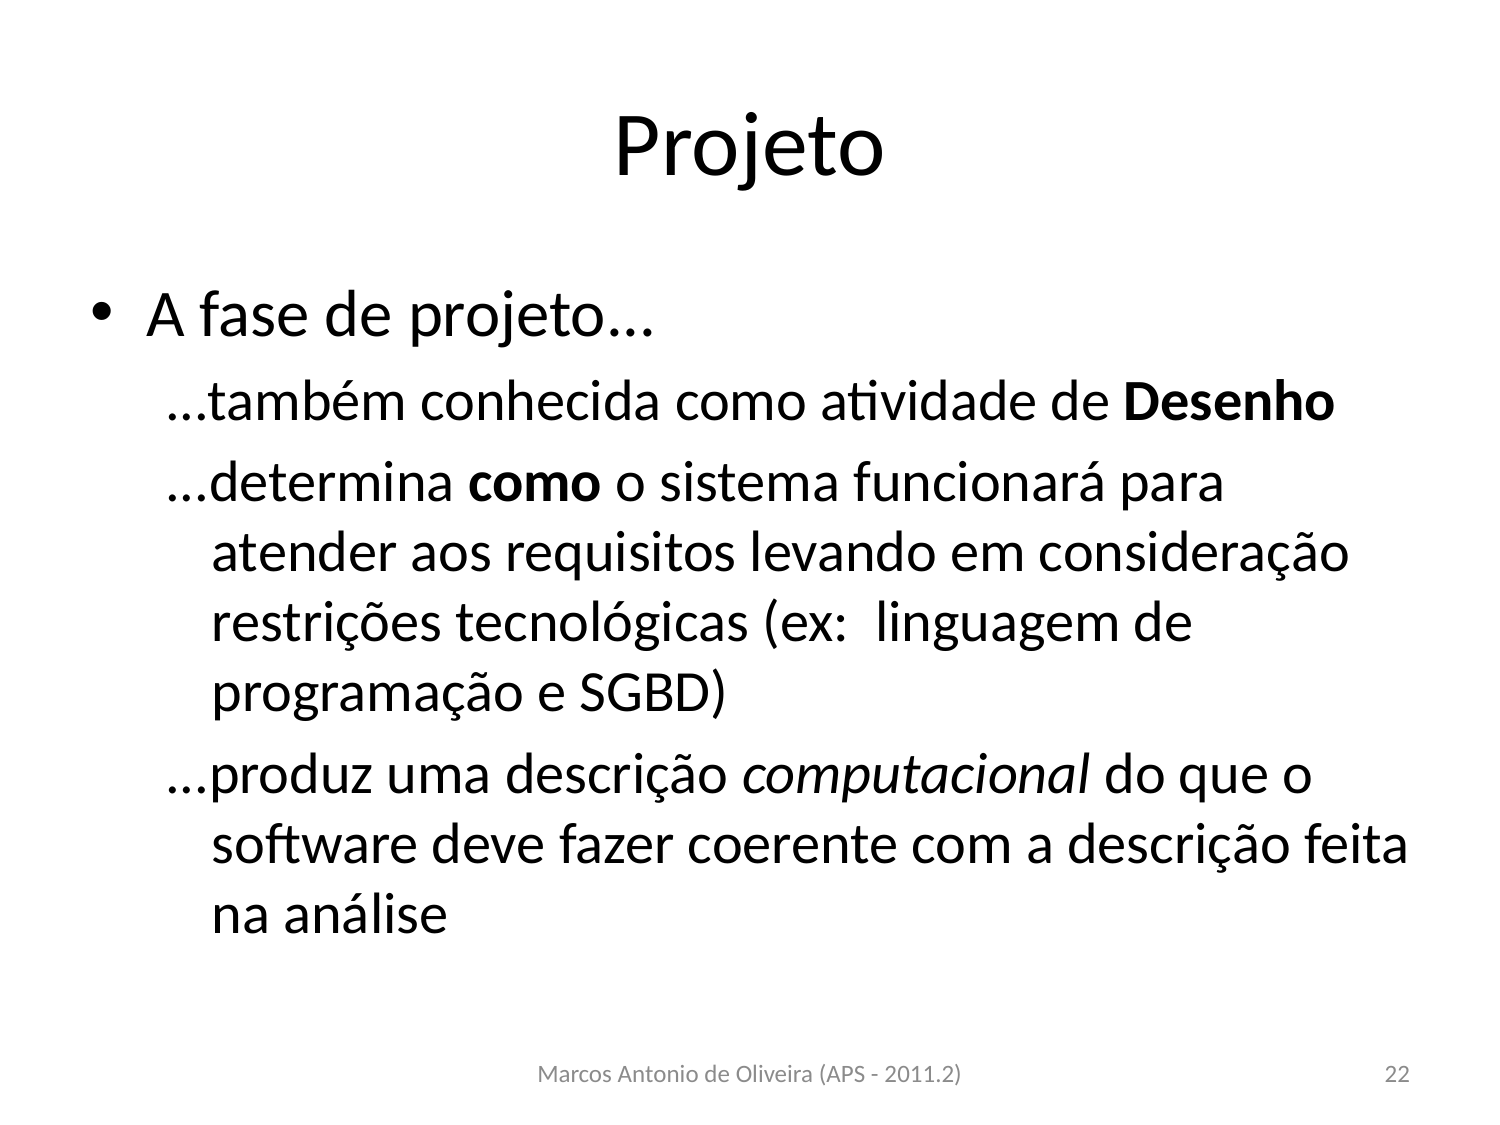

# Projeto
A fase de projeto...
...também conhecida como atividade de Desenho
...determina como o sistema funcionará para atender aos requisitos levando em consideração restrições tecnológicas (ex: linguagem de programação e SGBD)
...produz uma descrição computacional do que o software deve fazer coerente com a descrição feita na análise
Marcos Antonio de Oliveira (APS - 2011.2)